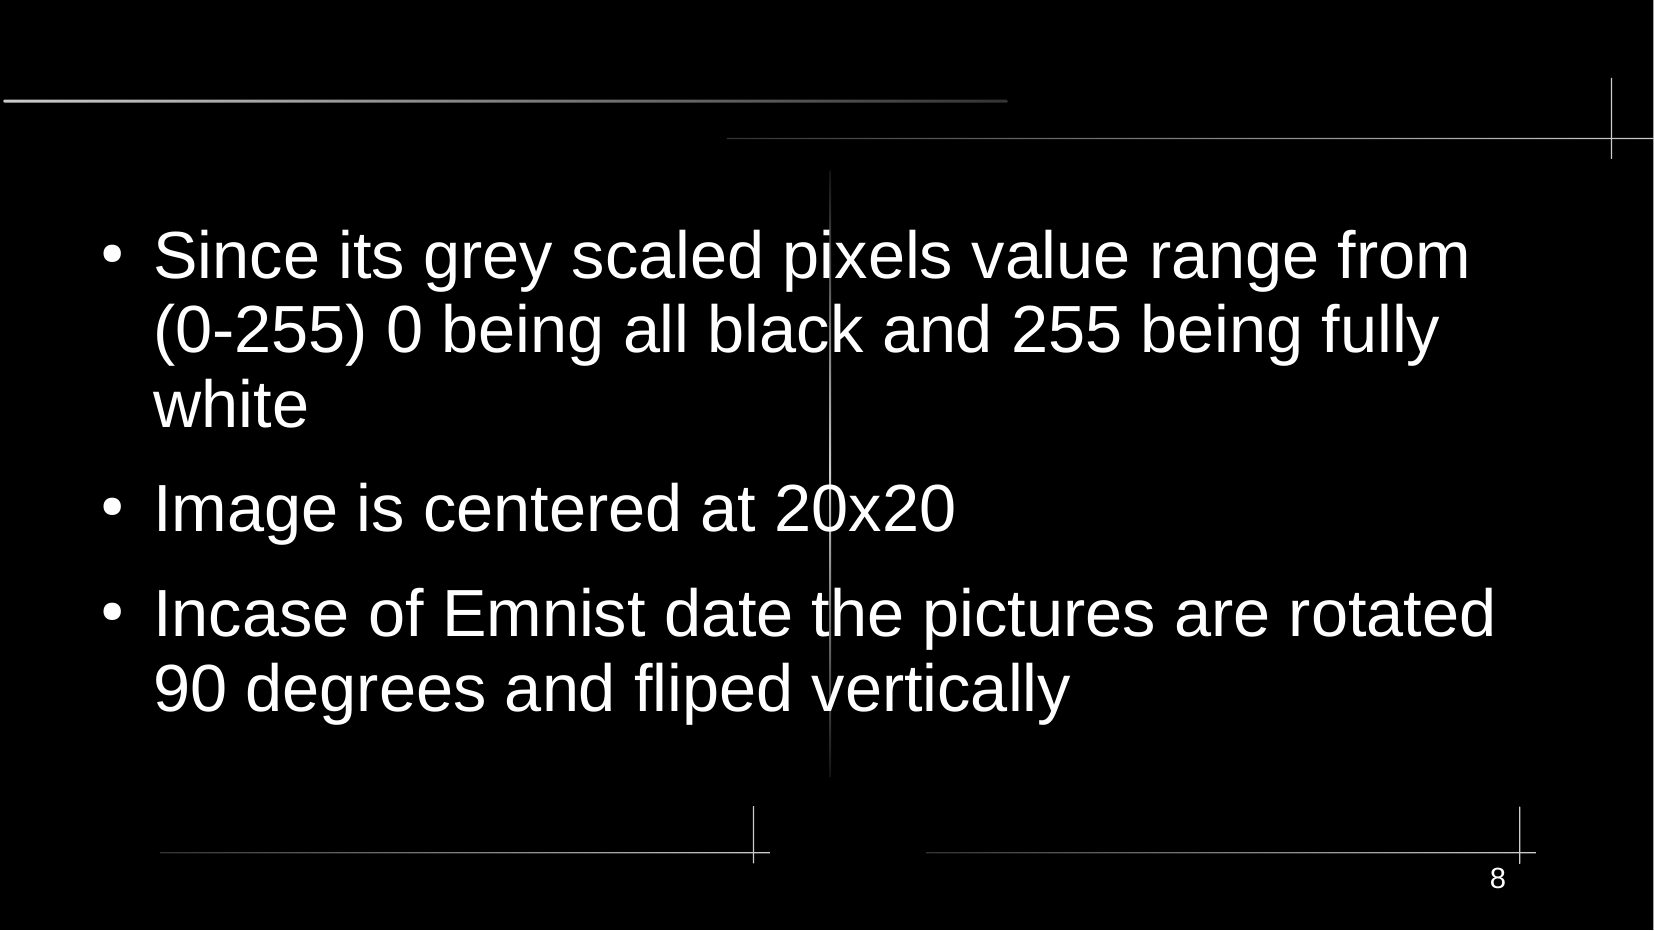

# Since its grey scaled pixels value range from (0-255) 0 being all black and 255 being fully white
Image is centered at 20x20
Incase of Emnist date the pictures are rotated 90 degrees and fliped vertically
8